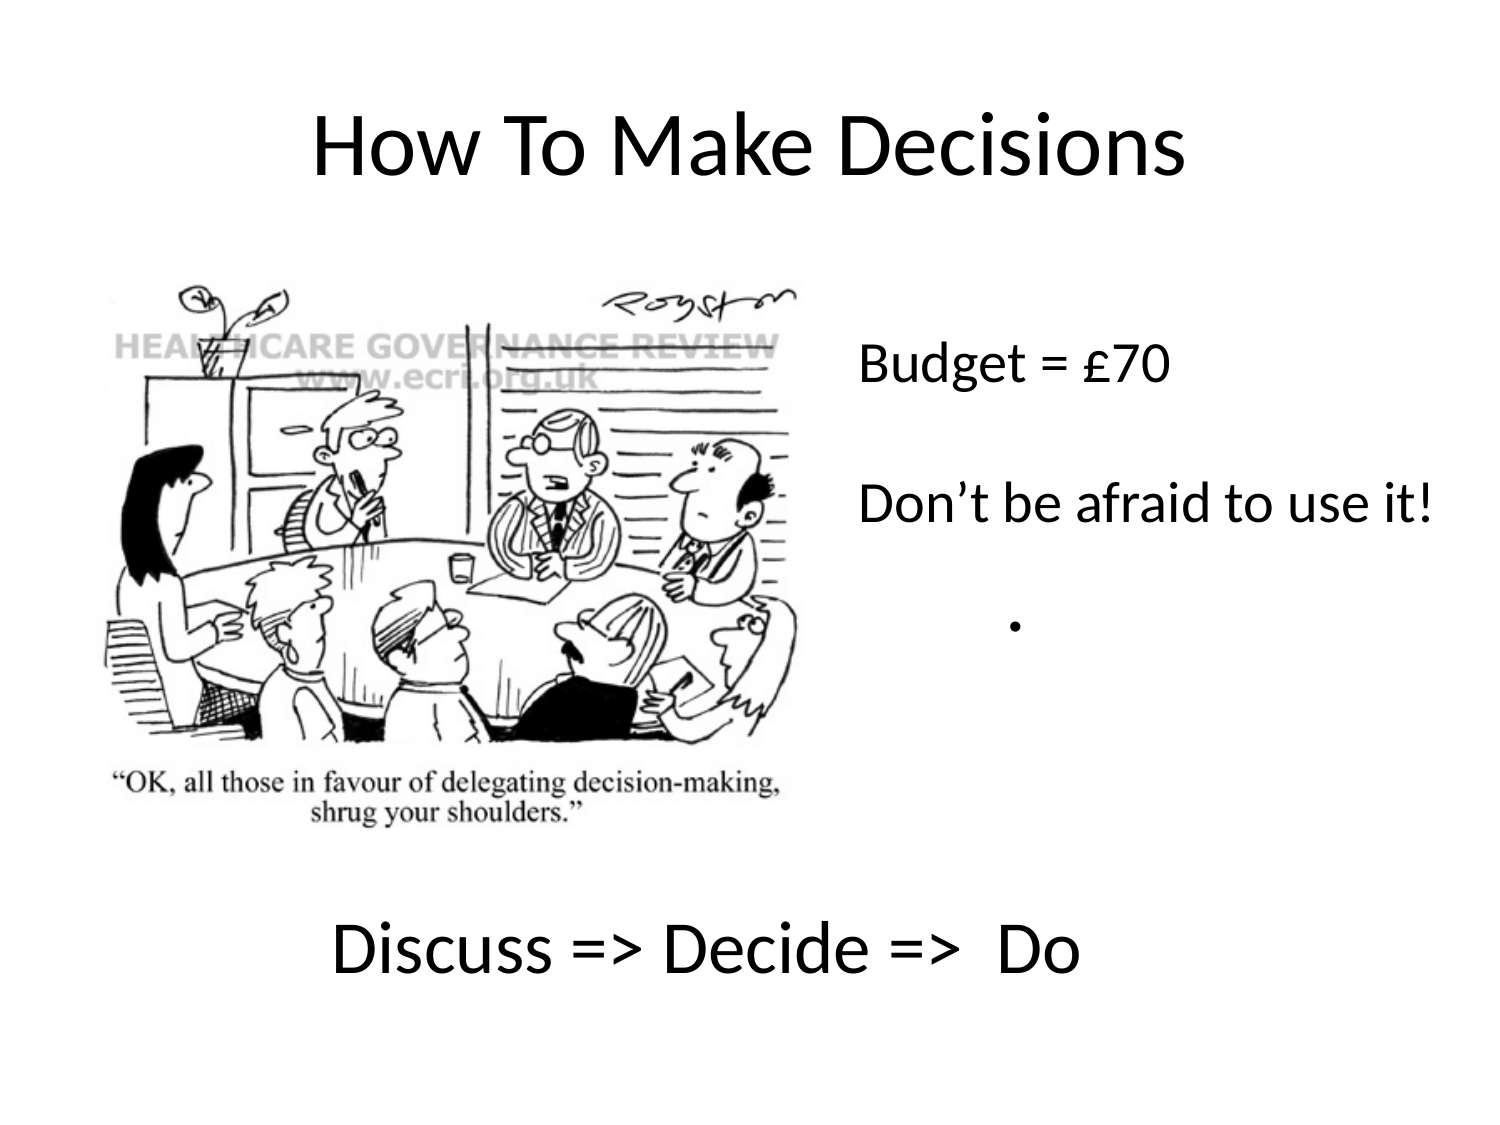

# How To Make Decisions
Budget = £70
Don’t be afraid to use it!
Discuss => Decide => Do